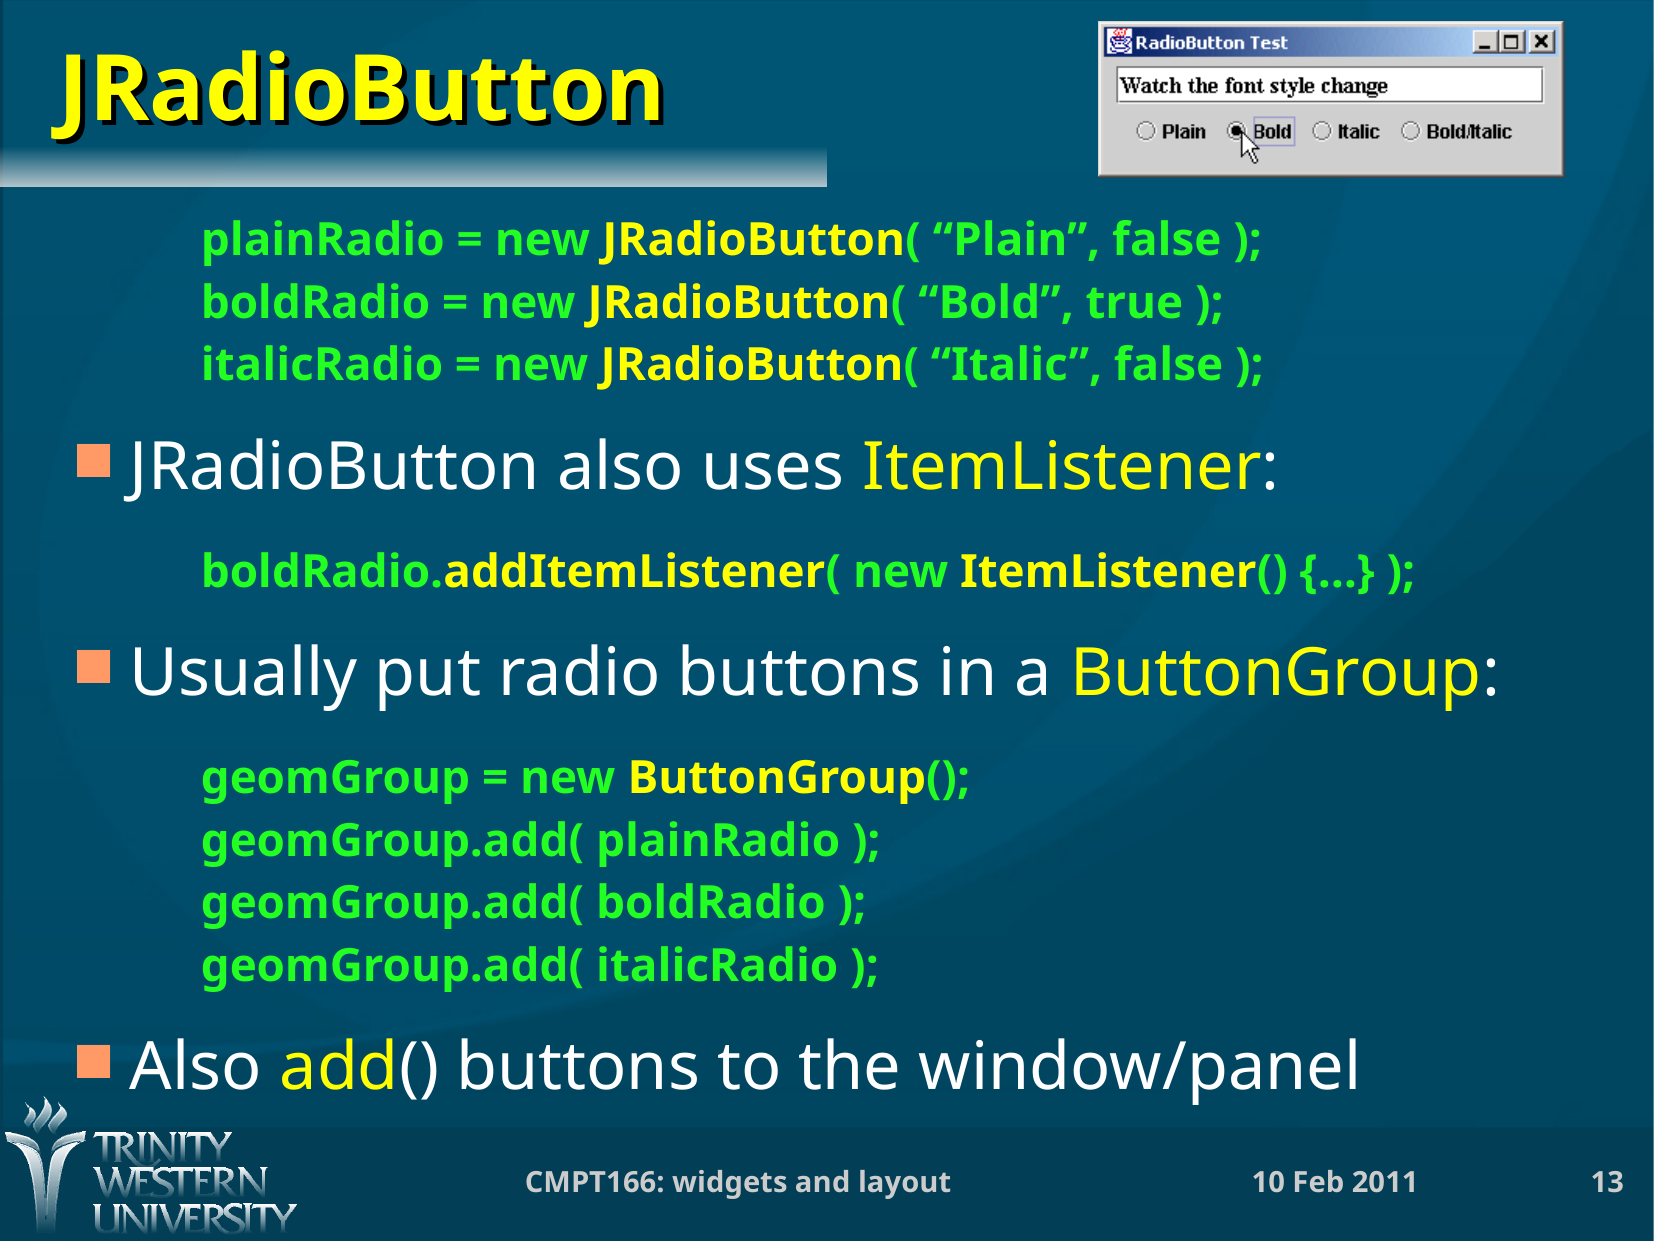

# JRadioButton
plainRadio = new JRadioButton( “Plain”, false );
boldRadio = new JRadioButton( “Bold”, true );
italicRadio = new JRadioButton( “Italic”, false );
JRadioButton also uses ItemListener:
boldRadio.addItemListener( new ItemListener() {…} );
Usually put radio buttons in a ButtonGroup:
geomGroup = new ButtonGroup();
geomGroup.add( plainRadio );
geomGroup.add( boldRadio );
geomGroup.add( italicRadio );
Also add() buttons to the window/panel
CMPT166: widgets and layout
10 Feb 2011
13